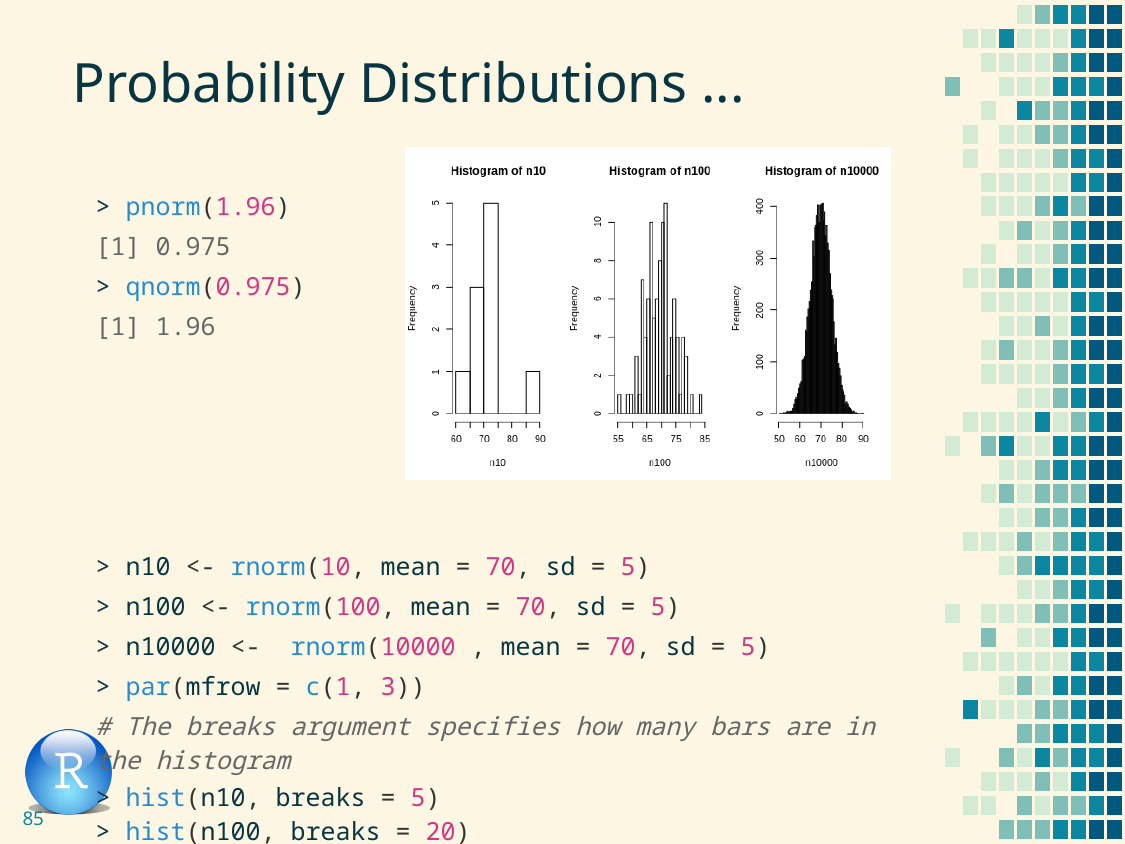

Probability Distributions ...
> pnorm(1.96)
[1] 0.975
> qnorm(0.975)
[1] 1.96
> n10 <- rnorm(10, mean = 70, sd = 5)
> n100 <- rnorm(100, mean = 70, sd = 5)
> n10000 <- rnorm(10000	, mean = 70, sd = 5)
> par(mfrow = c(1, 3))
# The breaks argument specifies how many bars are in the histogram
> hist(n10, breaks = 5)
> hist(n100, breaks = 20)
> hist(n10000, breaks = 100)